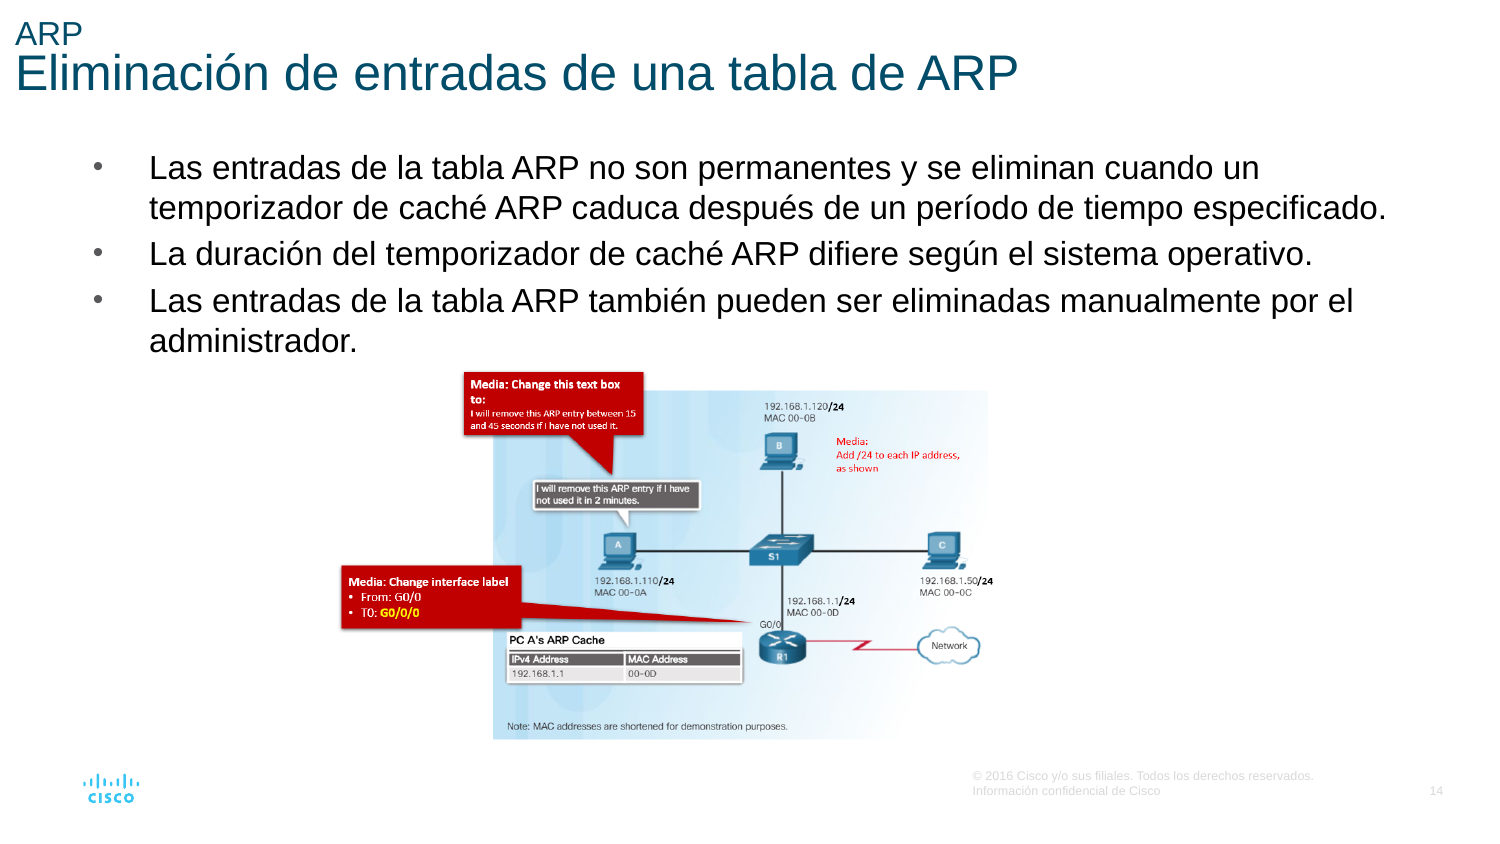

# ARP Eliminación de entradas de una tabla de ARP
Las entradas de la tabla ARP no son permanentes y se eliminan cuando un temporizador de caché ARP caduca después de un período de tiempo especificado.
La duración del temporizador de caché ARP difiere según el sistema operativo.
Las entradas de la tabla ARP también pueden ser eliminadas manualmente por el administrador.